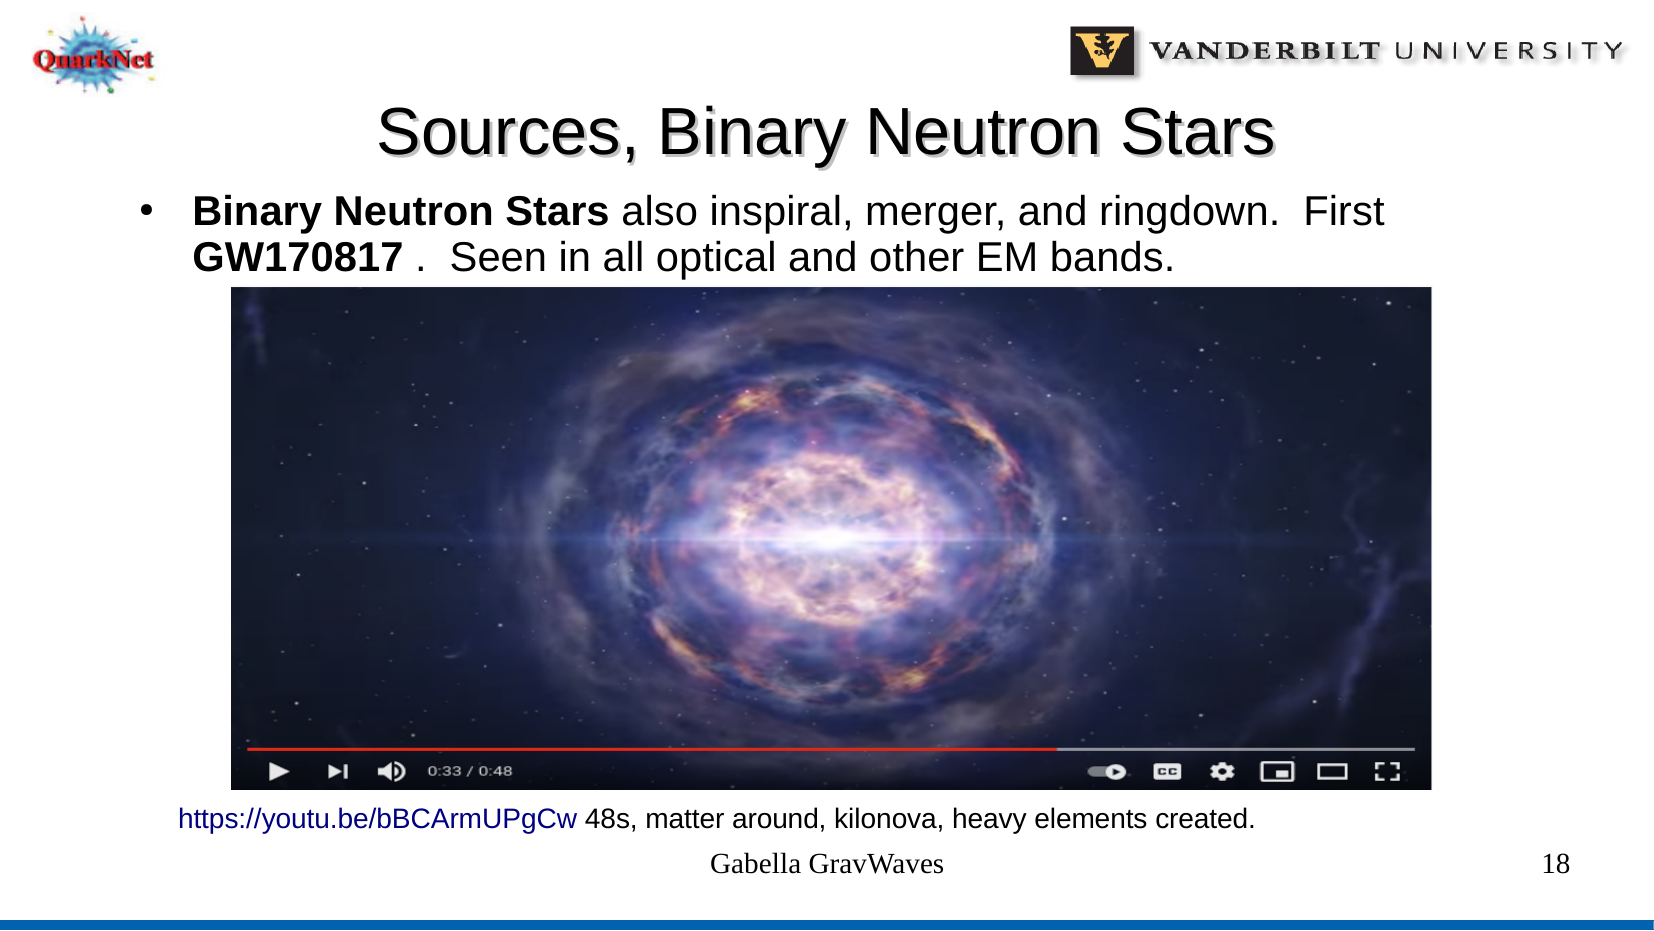

# Sources, Binary Neutron Stars
Binary Neutron Stars also inspiral, merger, and ringdown. First GW170817 . Seen in all optical and other EM bands.
https://youtu.be/bBCArmUPgCw 48s, matter around, kilonova, heavy elements created.
Gabella GravWaves
18